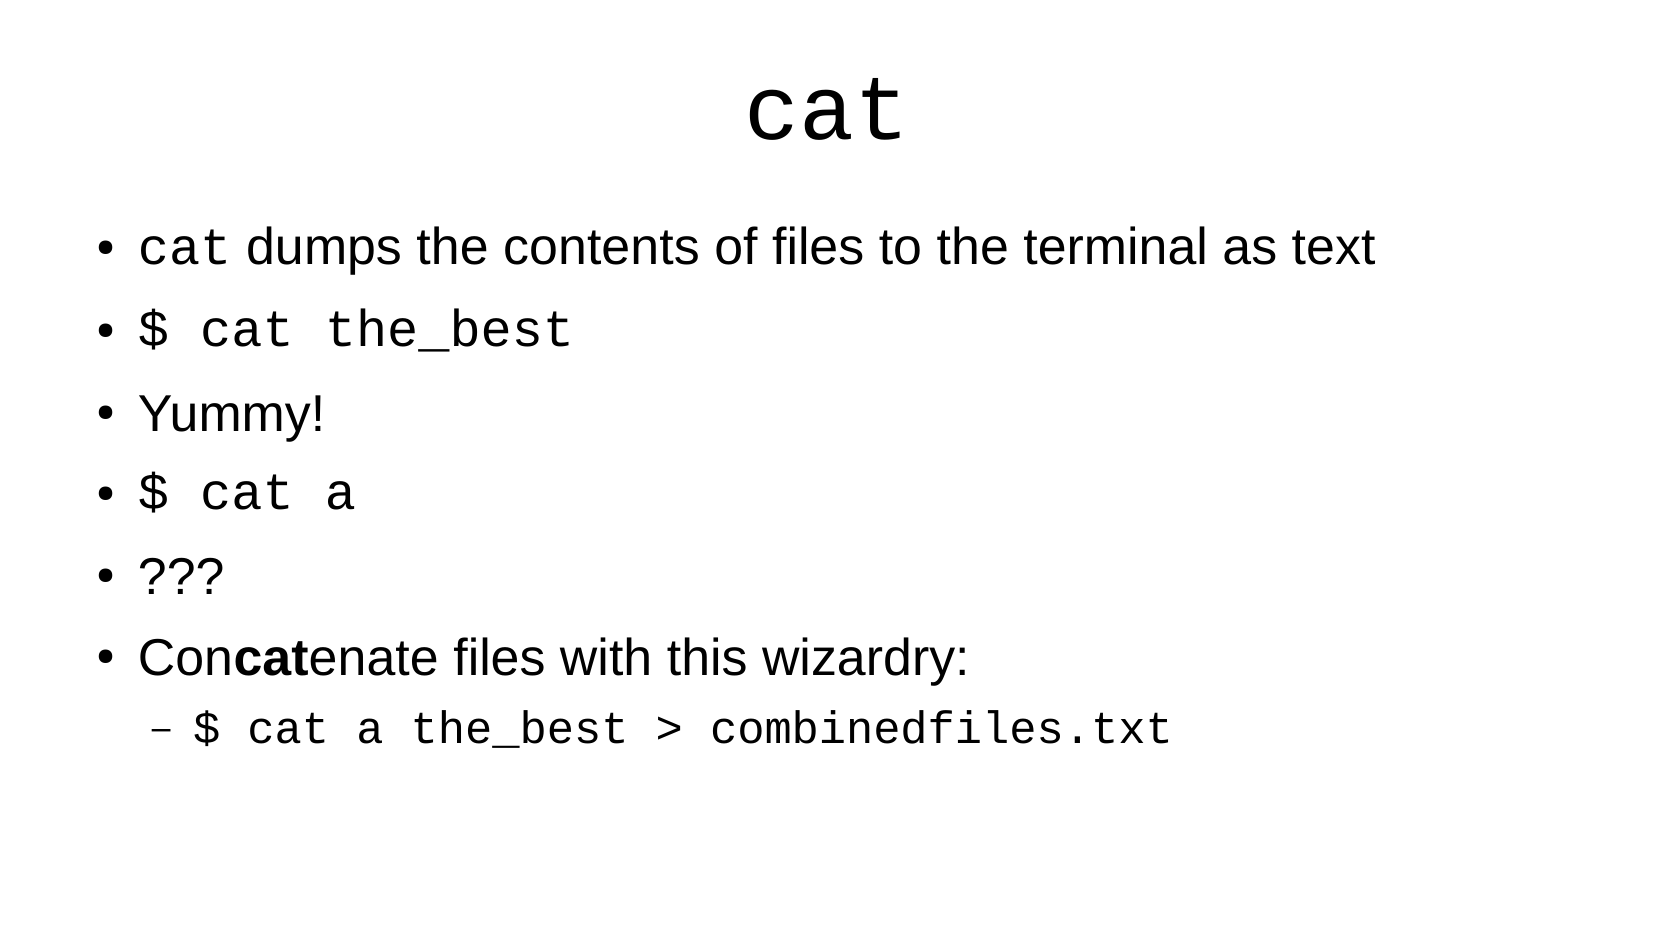

# cat
cat dumps the contents of files to the terminal as text
$ cat the_best
Yummy!
$ cat a
???
Concatenate files with this wizardry:
$ cat a the_best > combinedfiles.txt